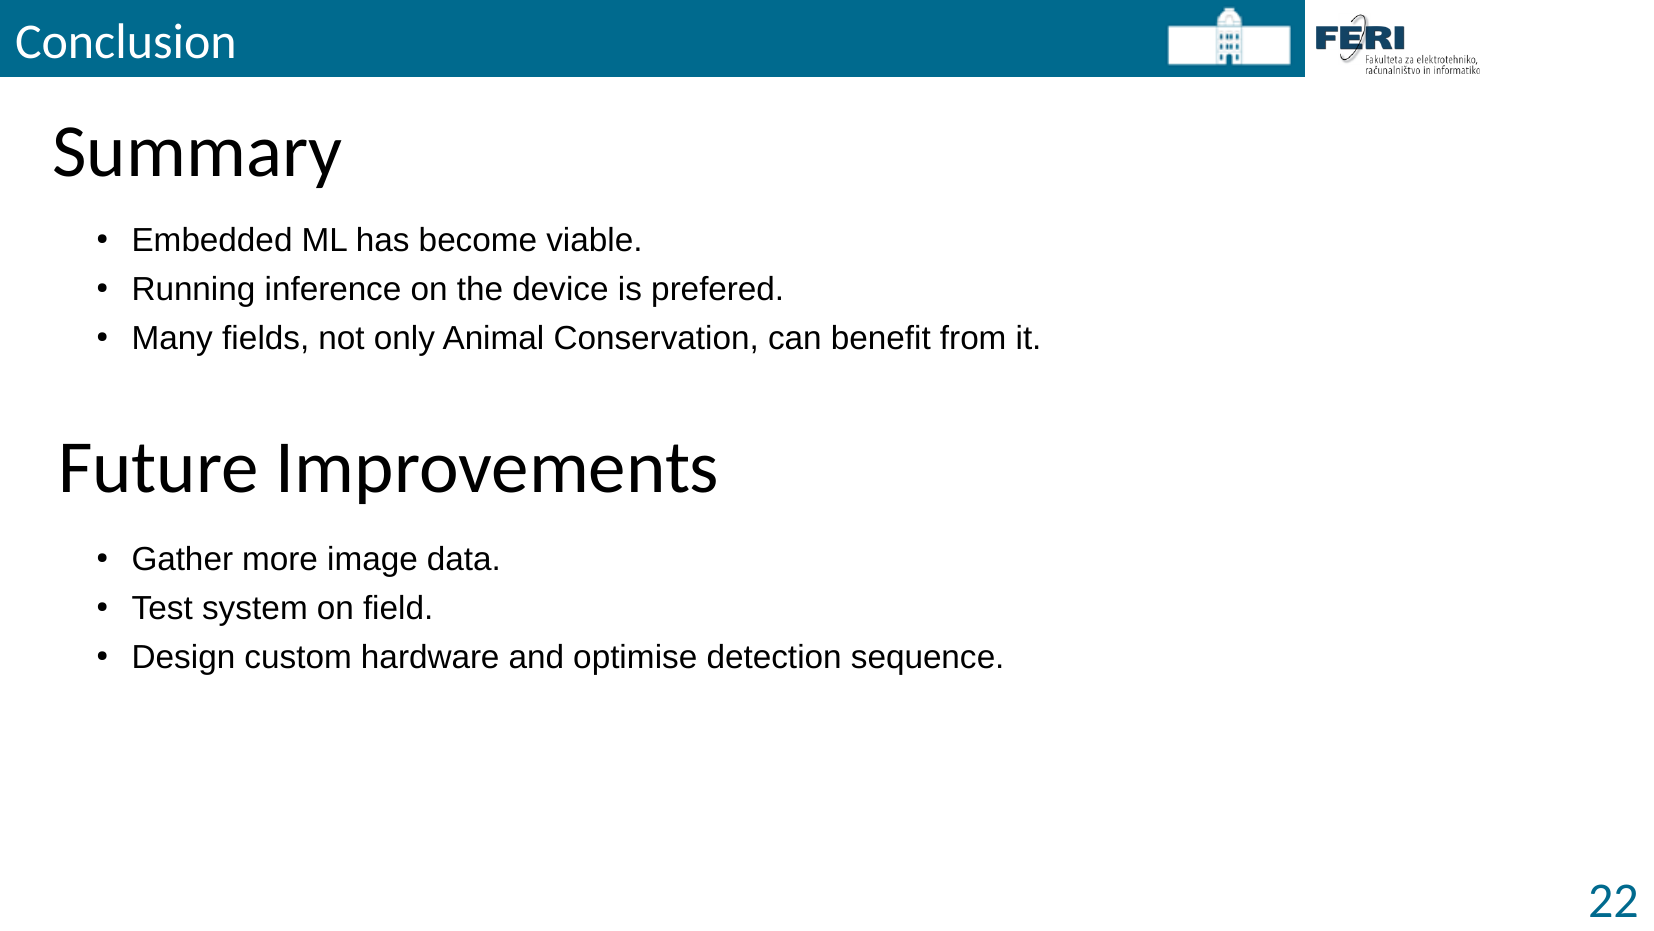

Conclusion
# Summary
Embedded ML has become viable.
Running inference on the device is prefered.
Many fields, not only Animal Conservation, can benefit from it.
Future Improvements
Gather more image data.
Test system on field.
Design custom hardware and optimise detection sequence.